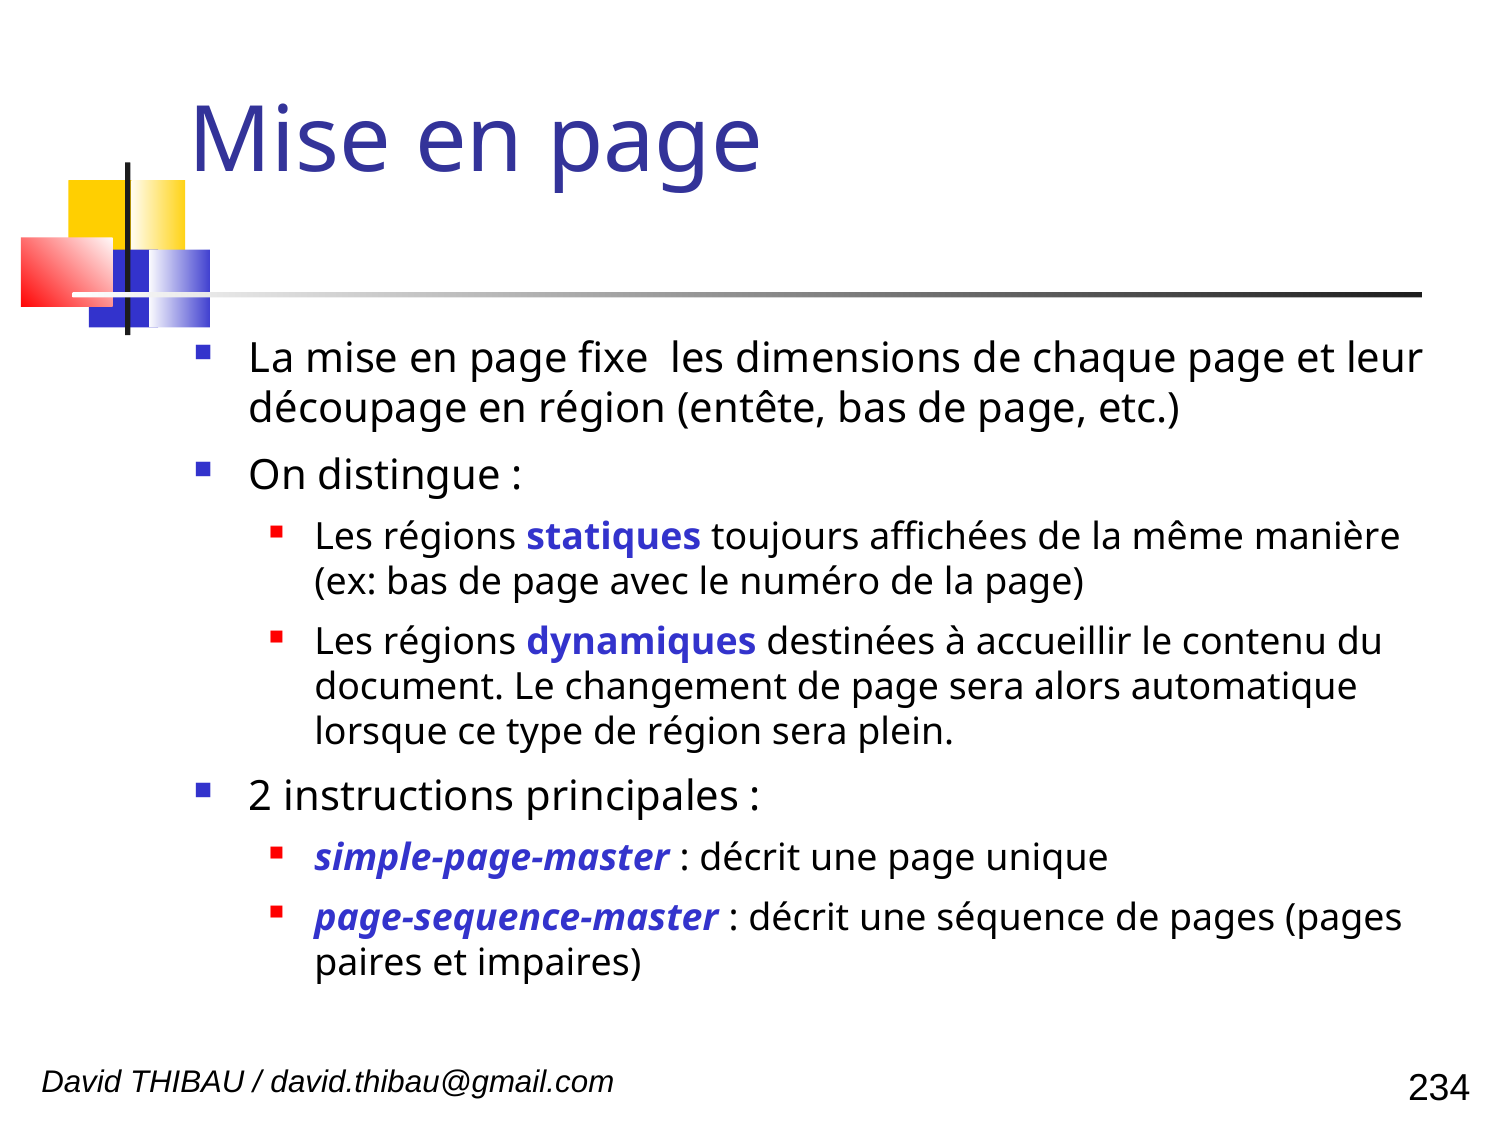

# Mise en page
La mise en page fixe les dimensions de chaque page et leur découpage en région (entête, bas de page, etc.)
On distingue :
Les régions statiques toujours affichées de la même manière (ex: bas de page avec le numéro de la page)
Les régions dynamiques destinées à accueillir le contenu du document. Le changement de page sera alors automatique lorsque ce type de région sera plein.
2 instructions principales :
simple-page-master : décrit une page unique
page-sequence-master : décrit une séquence de pages (pages paires et impaires)